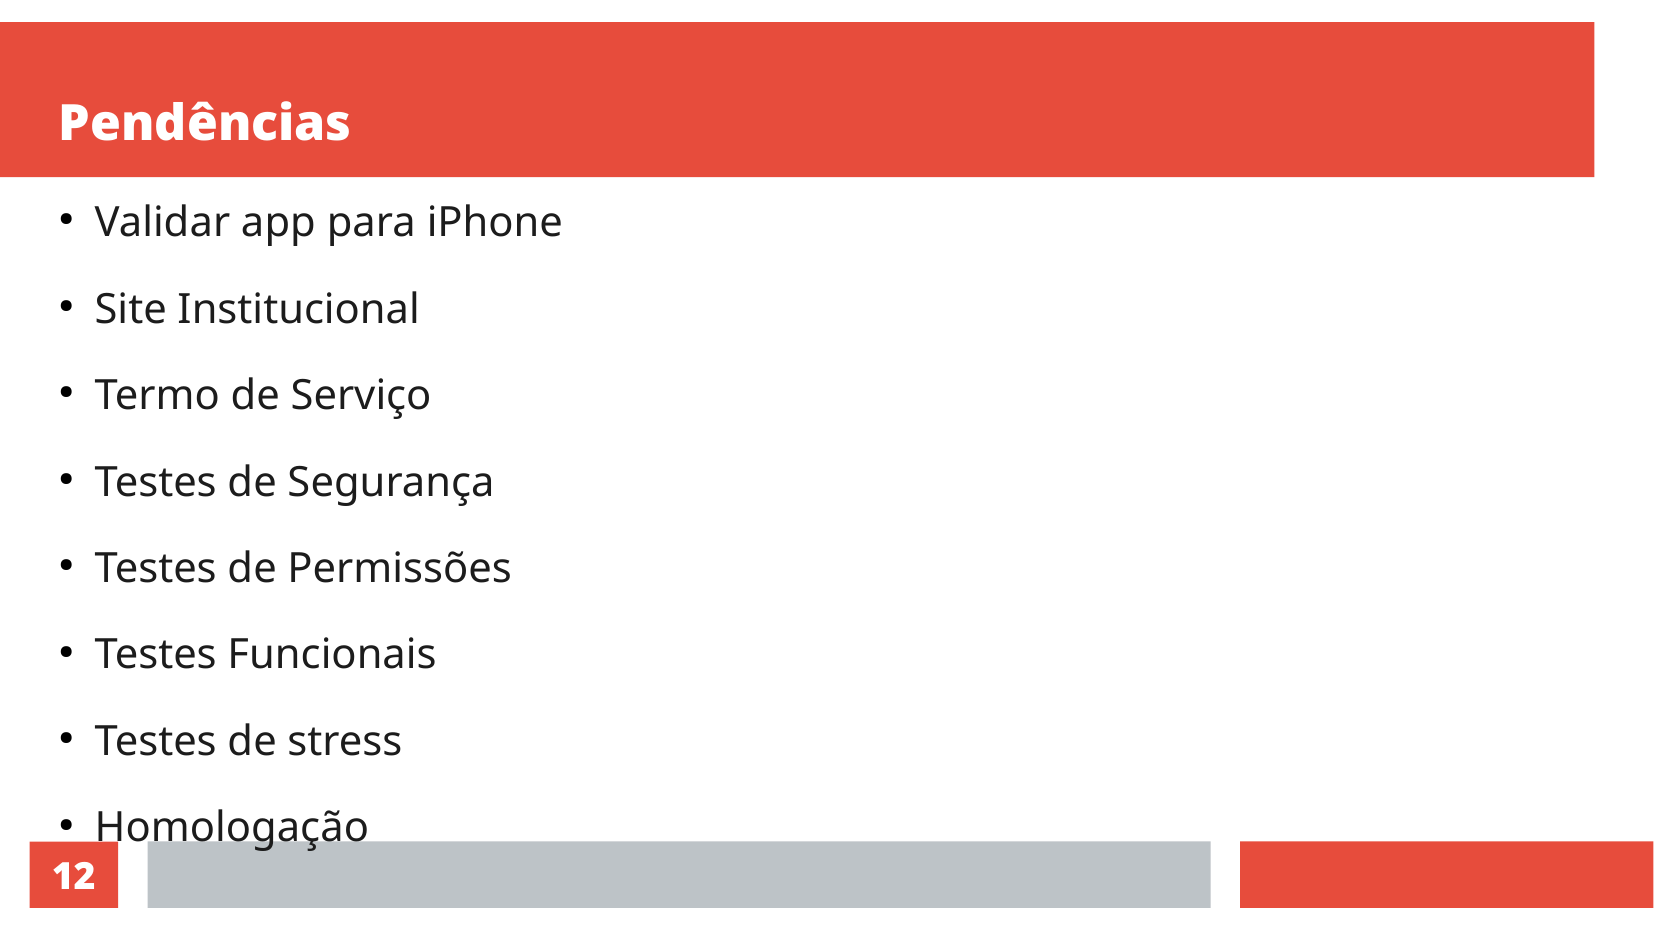

# Pendências
Validar app para iPhone
Site Institucional
Termo de Serviço
Testes de Segurança
Testes de Permissões
Testes Funcionais
Testes de stress
Homologação
12